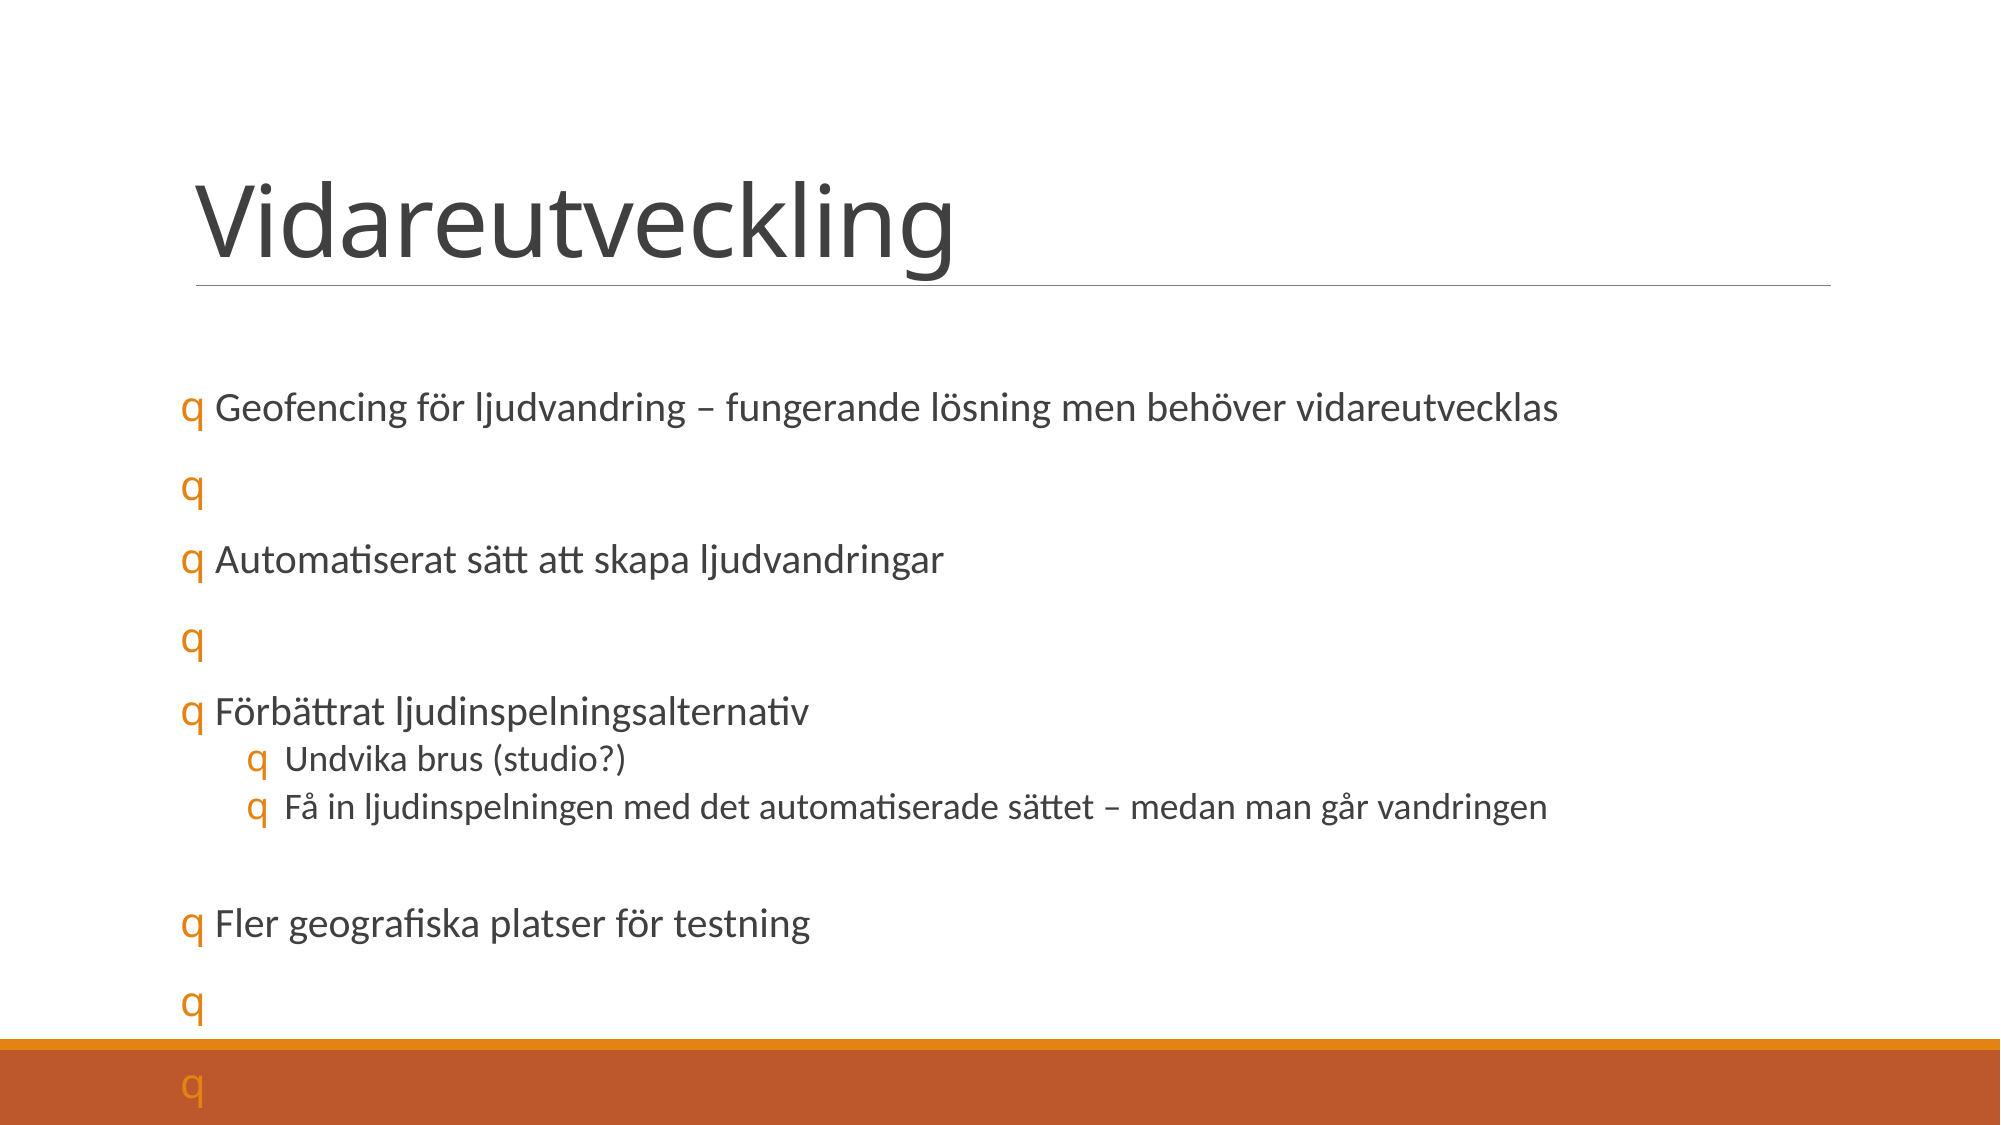

# Vidareutveckling
 Geofencing för ljudvandring – fungerande lösning men behöver vidareutvecklas
 Automatiserat sätt att skapa ljudvandringar
 Förbättrat ljudinspelningsalternativ
 Undvika brus (studio?)
 Få in ljudinspelningen med det automatiserade sättet – medan man går vandringen
 Fler geografiska platser för testning